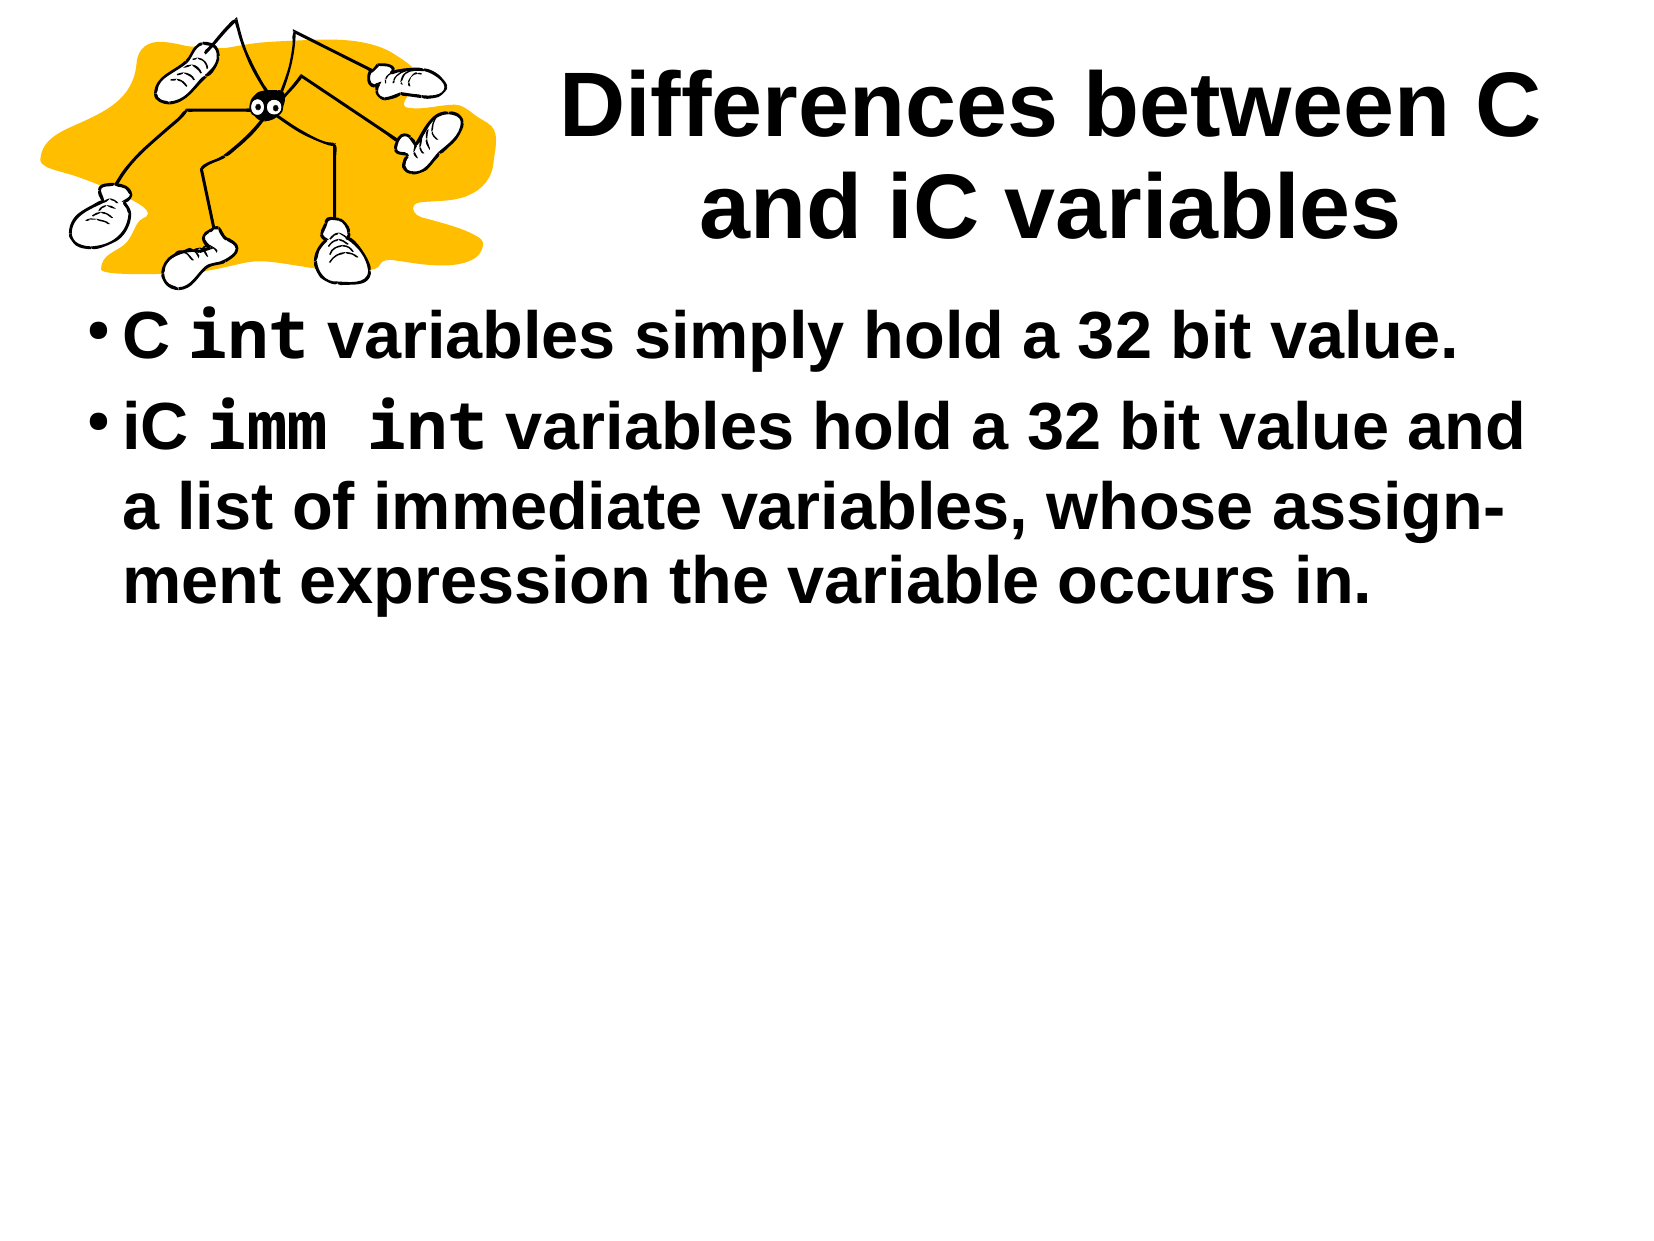

# Differences between C and iC variables
C int variables simply hold a 32 bit value.
iC imm int variables hold a 32 bit value and a list of immediate variables, whose assign-ment expression the variable occurs in.